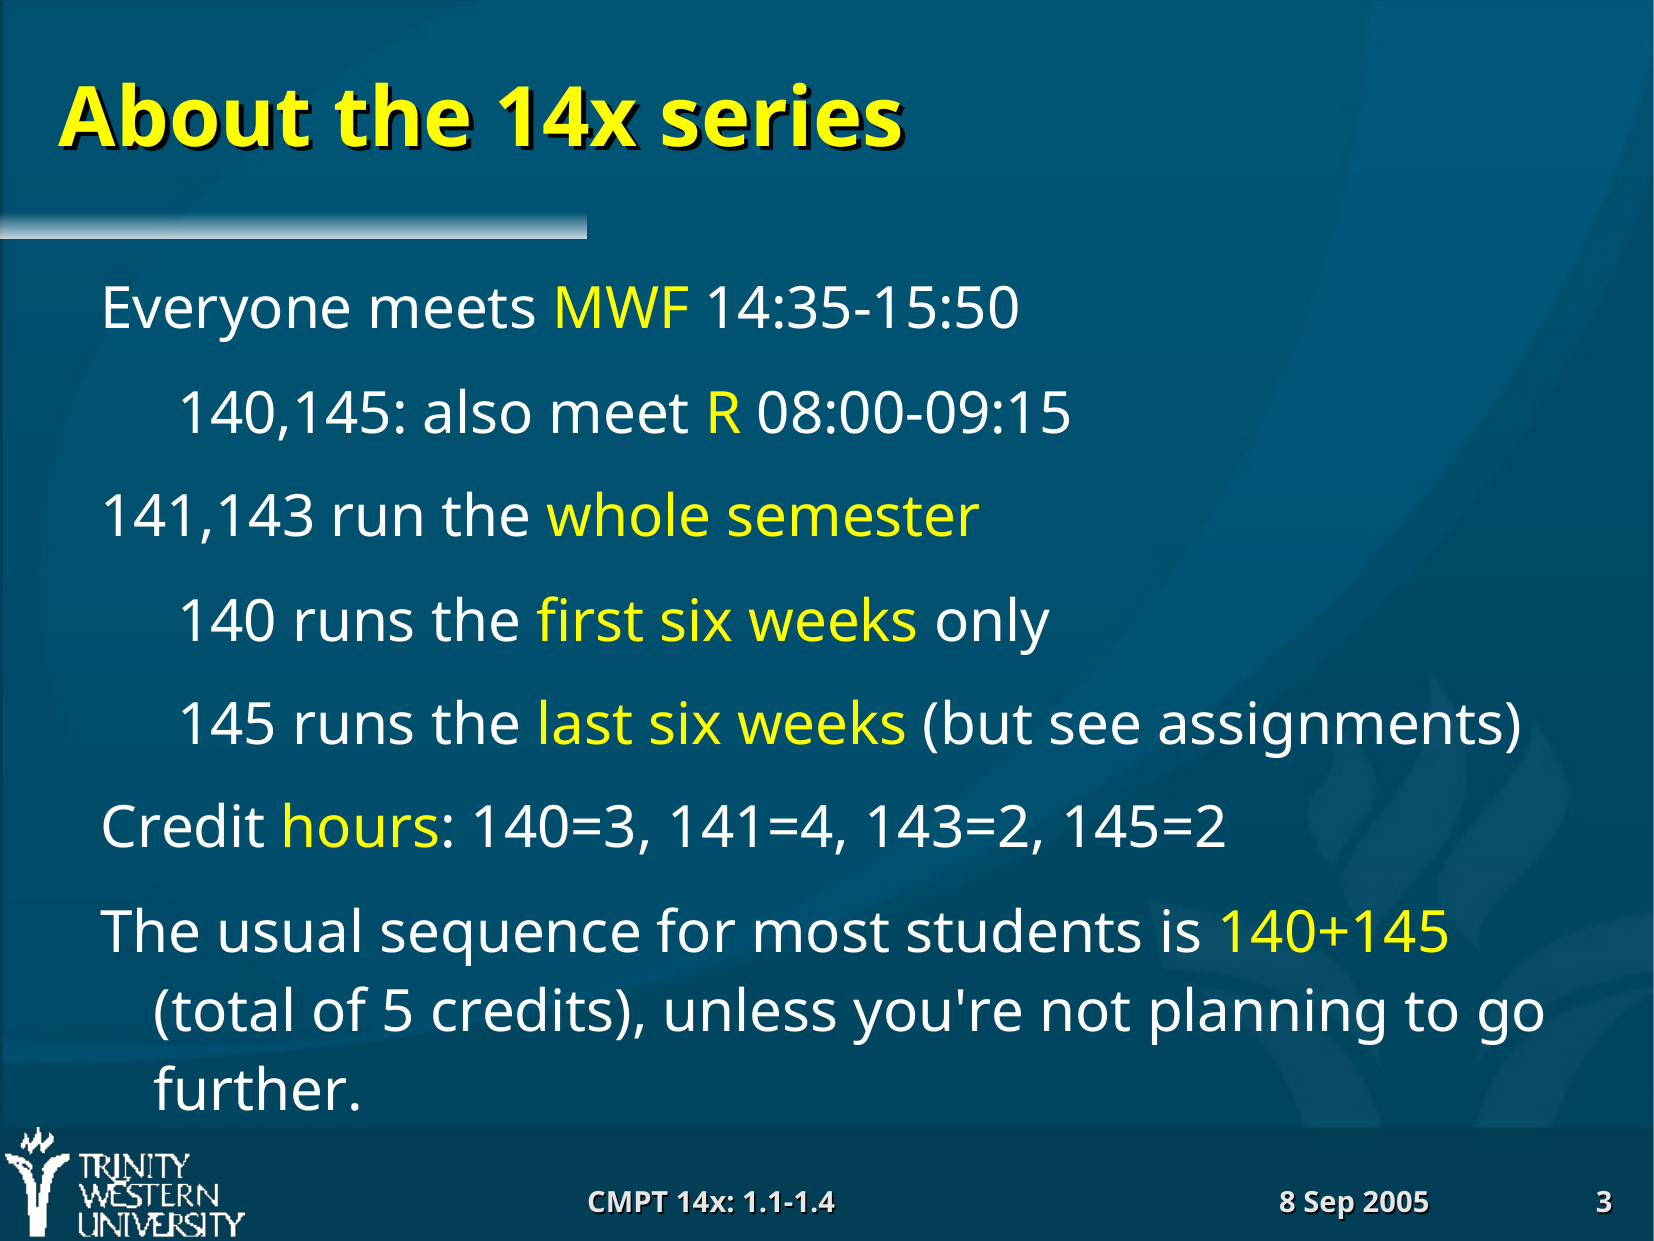

# About the 14x series
Everyone meets MWF 14:35-15:50
140,145: also meet R 08:00-09:15
141,143 run the whole semester
140 runs the first six weeks only
145 runs the last six weeks (but see assignments)
Credit hours: 140=3, 141=4, 143=2, 145=2
The usual sequence for most students is 140+145 (total of 5 credits), unless you're not planning to go further.
CMPT 14x: 1.1-1.4
8 Sep 2005
3